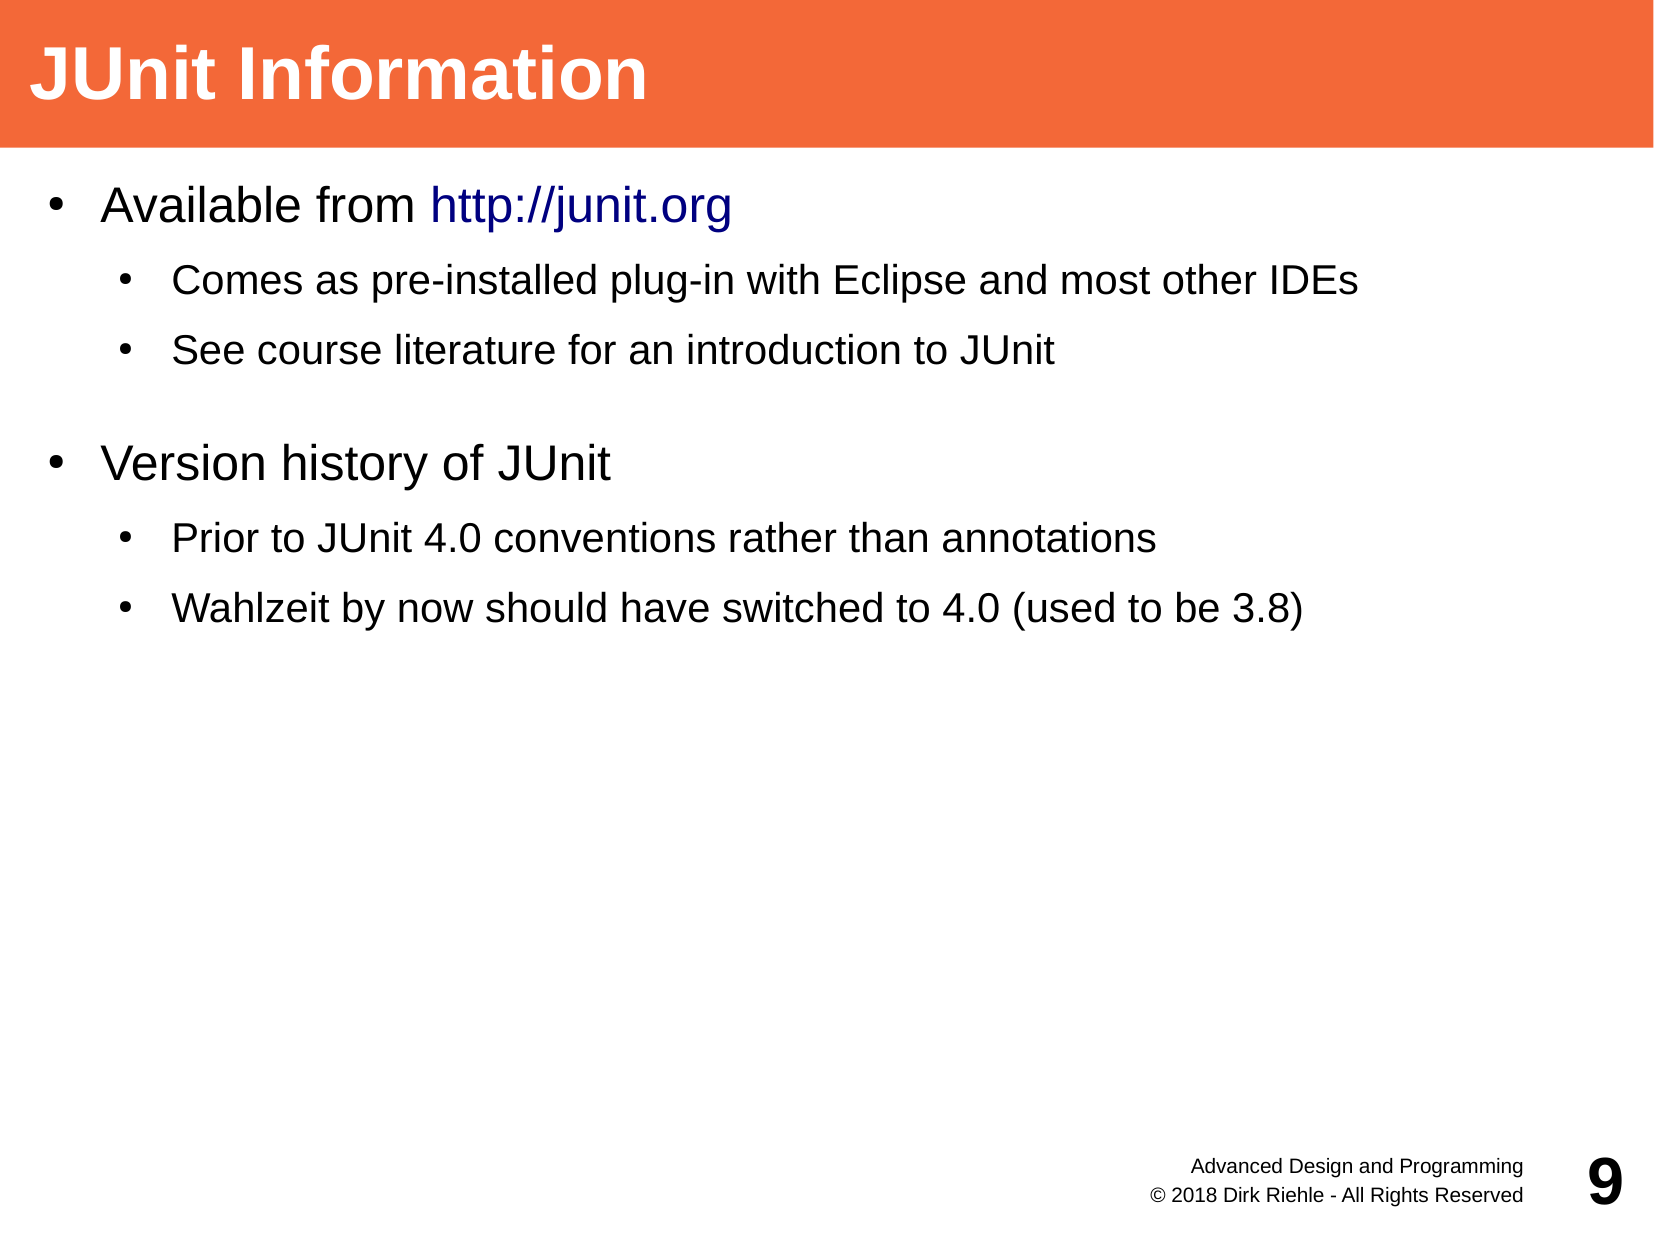

# JUnit Information
Available from http://junit.org
Comes as pre-installed plug-in with Eclipse and most other IDEs
See course literature for an introduction to JUnit
Version history of JUnit
Prior to JUnit 4.0 conventions rather than annotations
Wahlzeit by now should have switched to 4.0 (used to be 3.8)
Advanced Design and Programming
9
© 2018 Dirk Riehle - All Rights Reserved